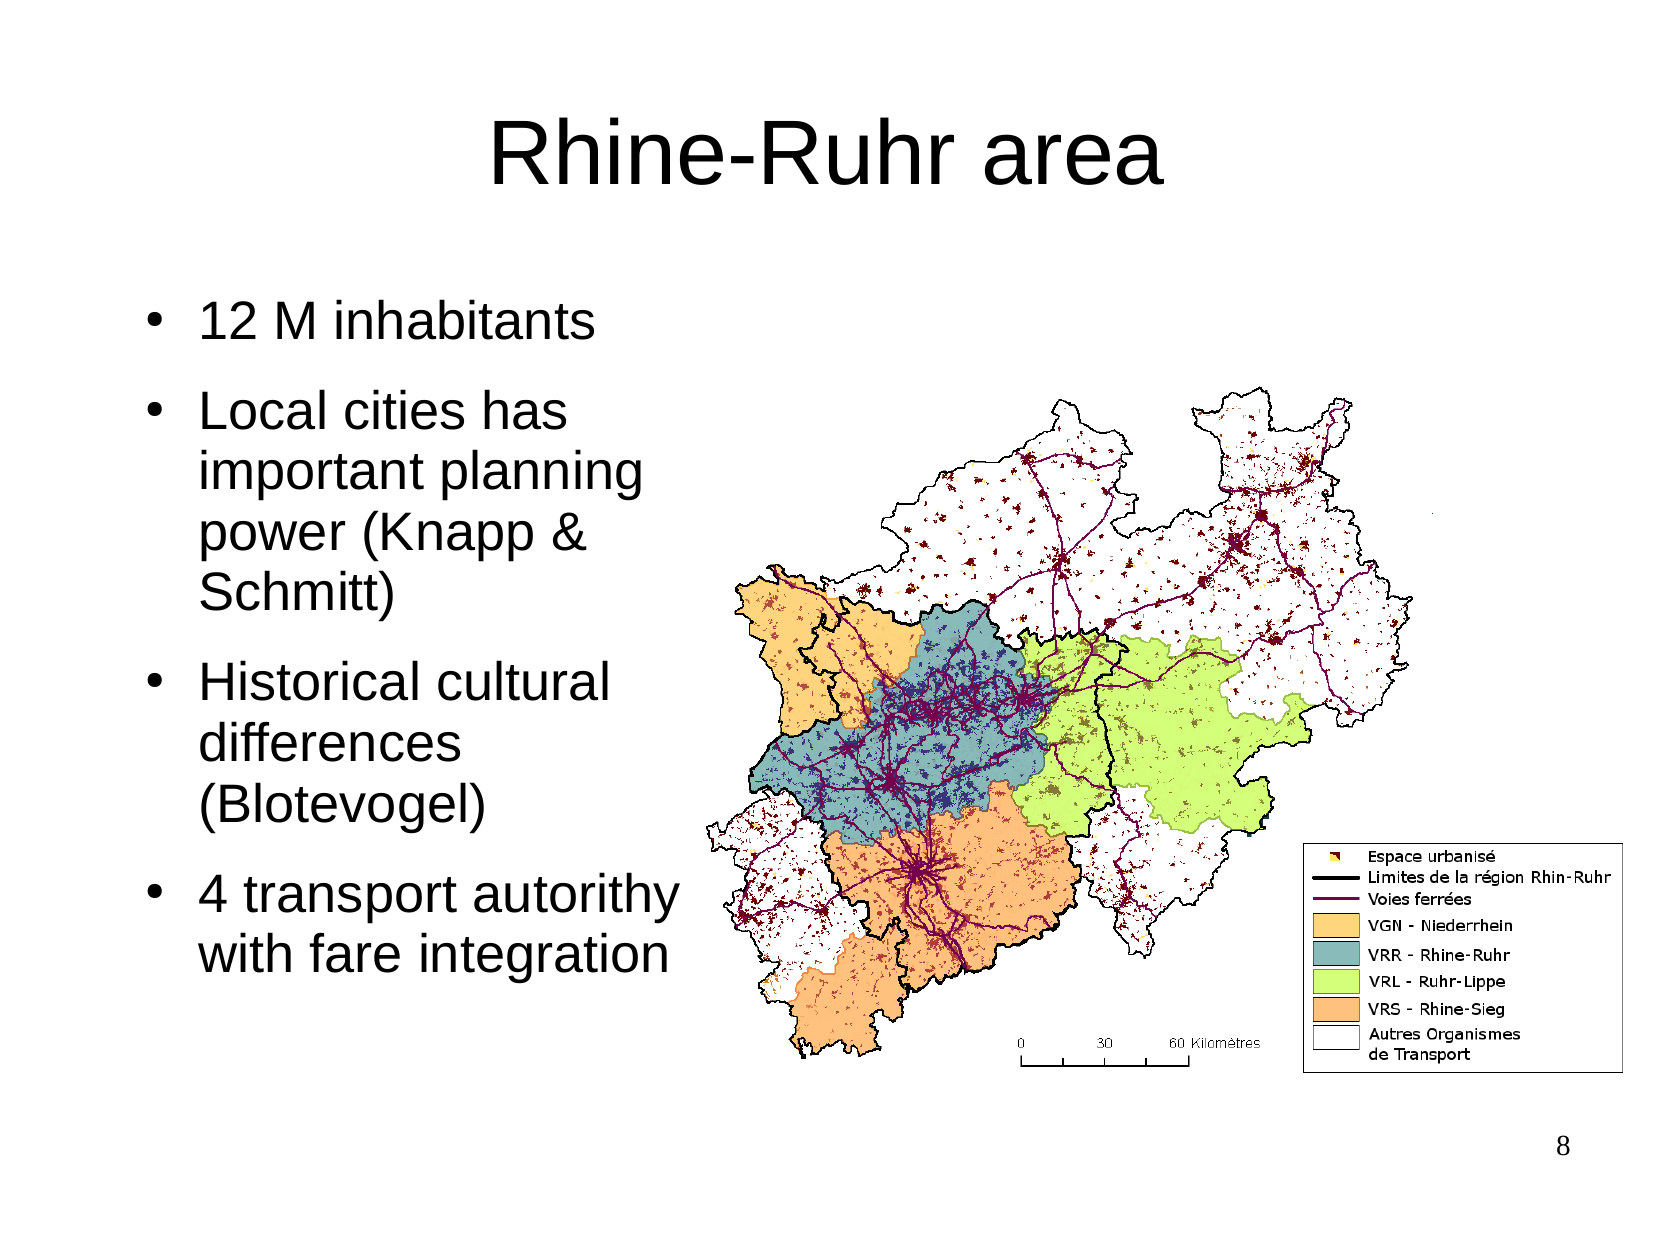

# Rhine-Ruhr area
12 M inhabitants
Local cities has important planning power (Knapp & Schmitt)
Historical cultural differences (Blotevogel)
4 transport autorithy with fare integration
8